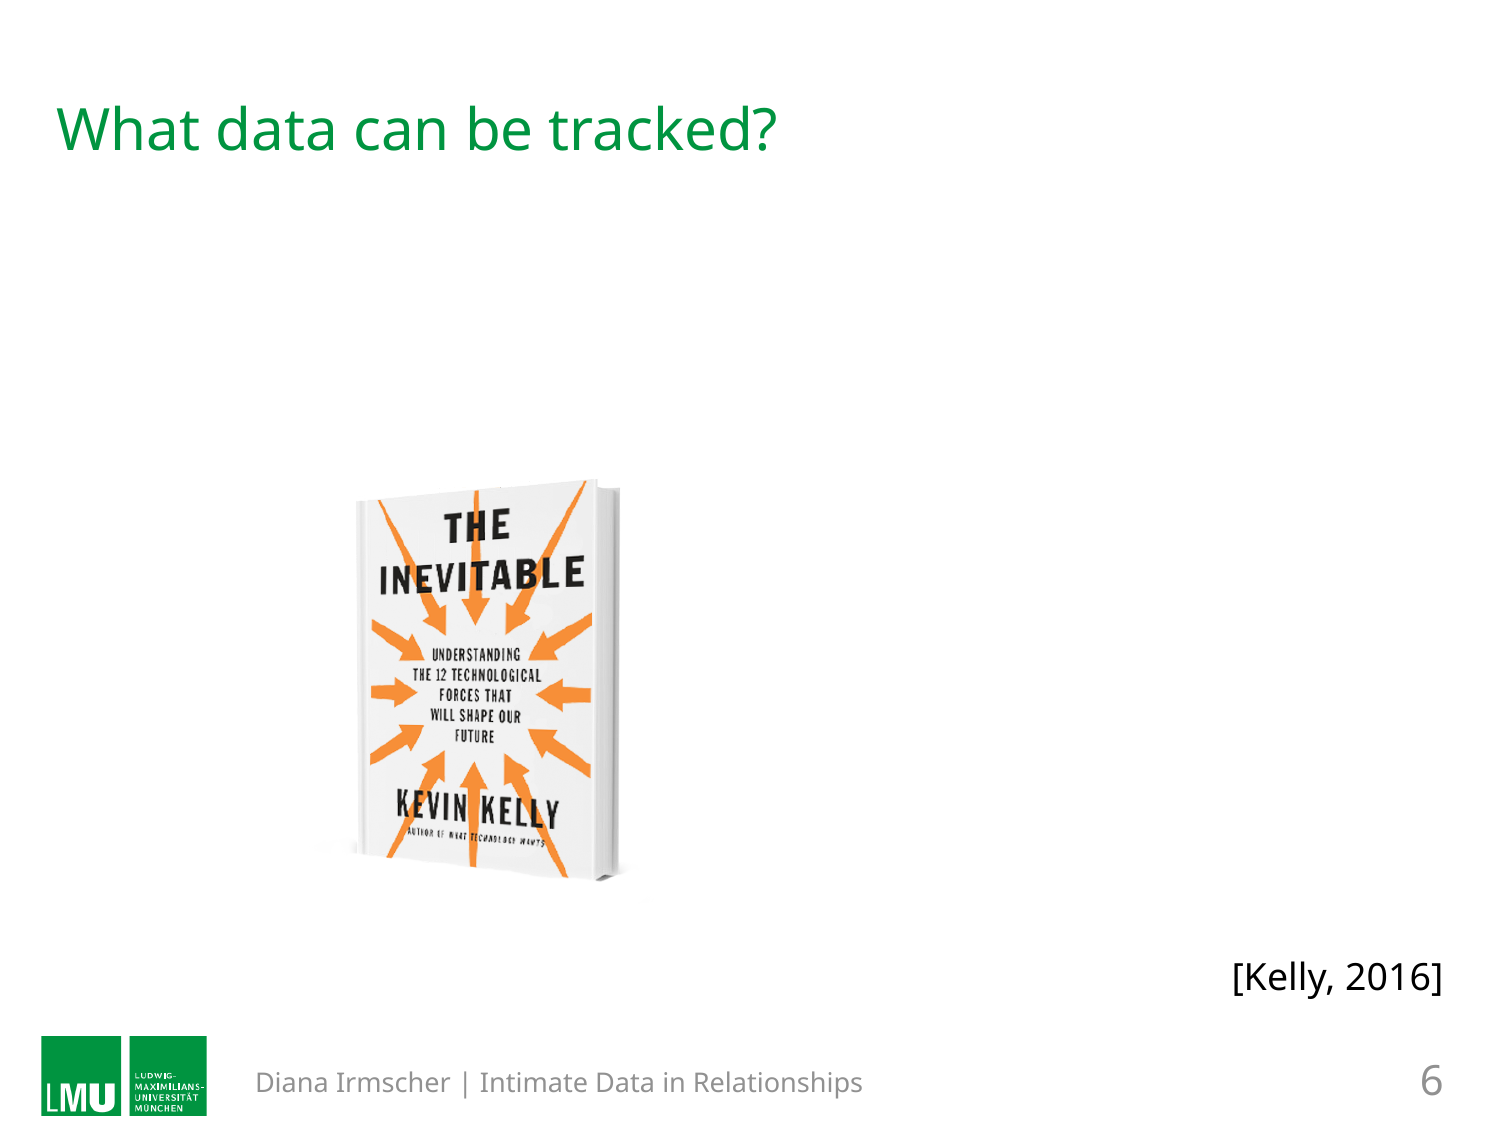

What data can be tracked?
#
[Kelly, 2016]
Diana Irmscher | Intimate Data in Relationships